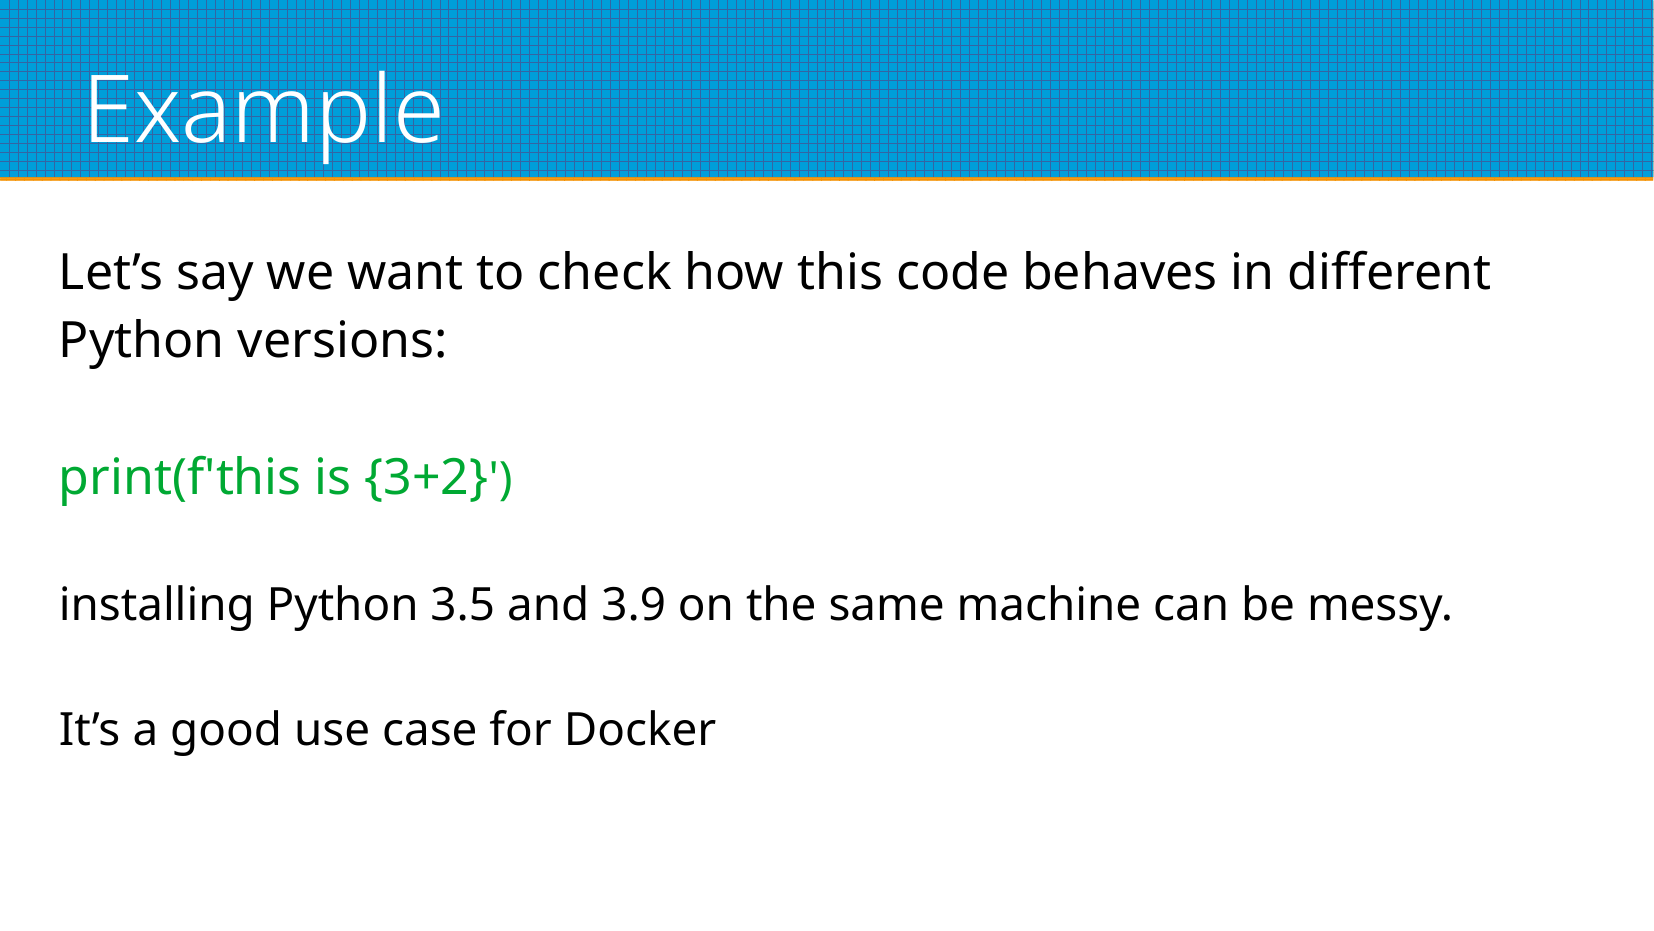

# Example
Let’s say we want to check how this code behaves in different Python versions:
print(f'this is {3+2}')
installing Python 3.5 and 3.9 on the same machine can be messy.
It’s a good use case for Docker